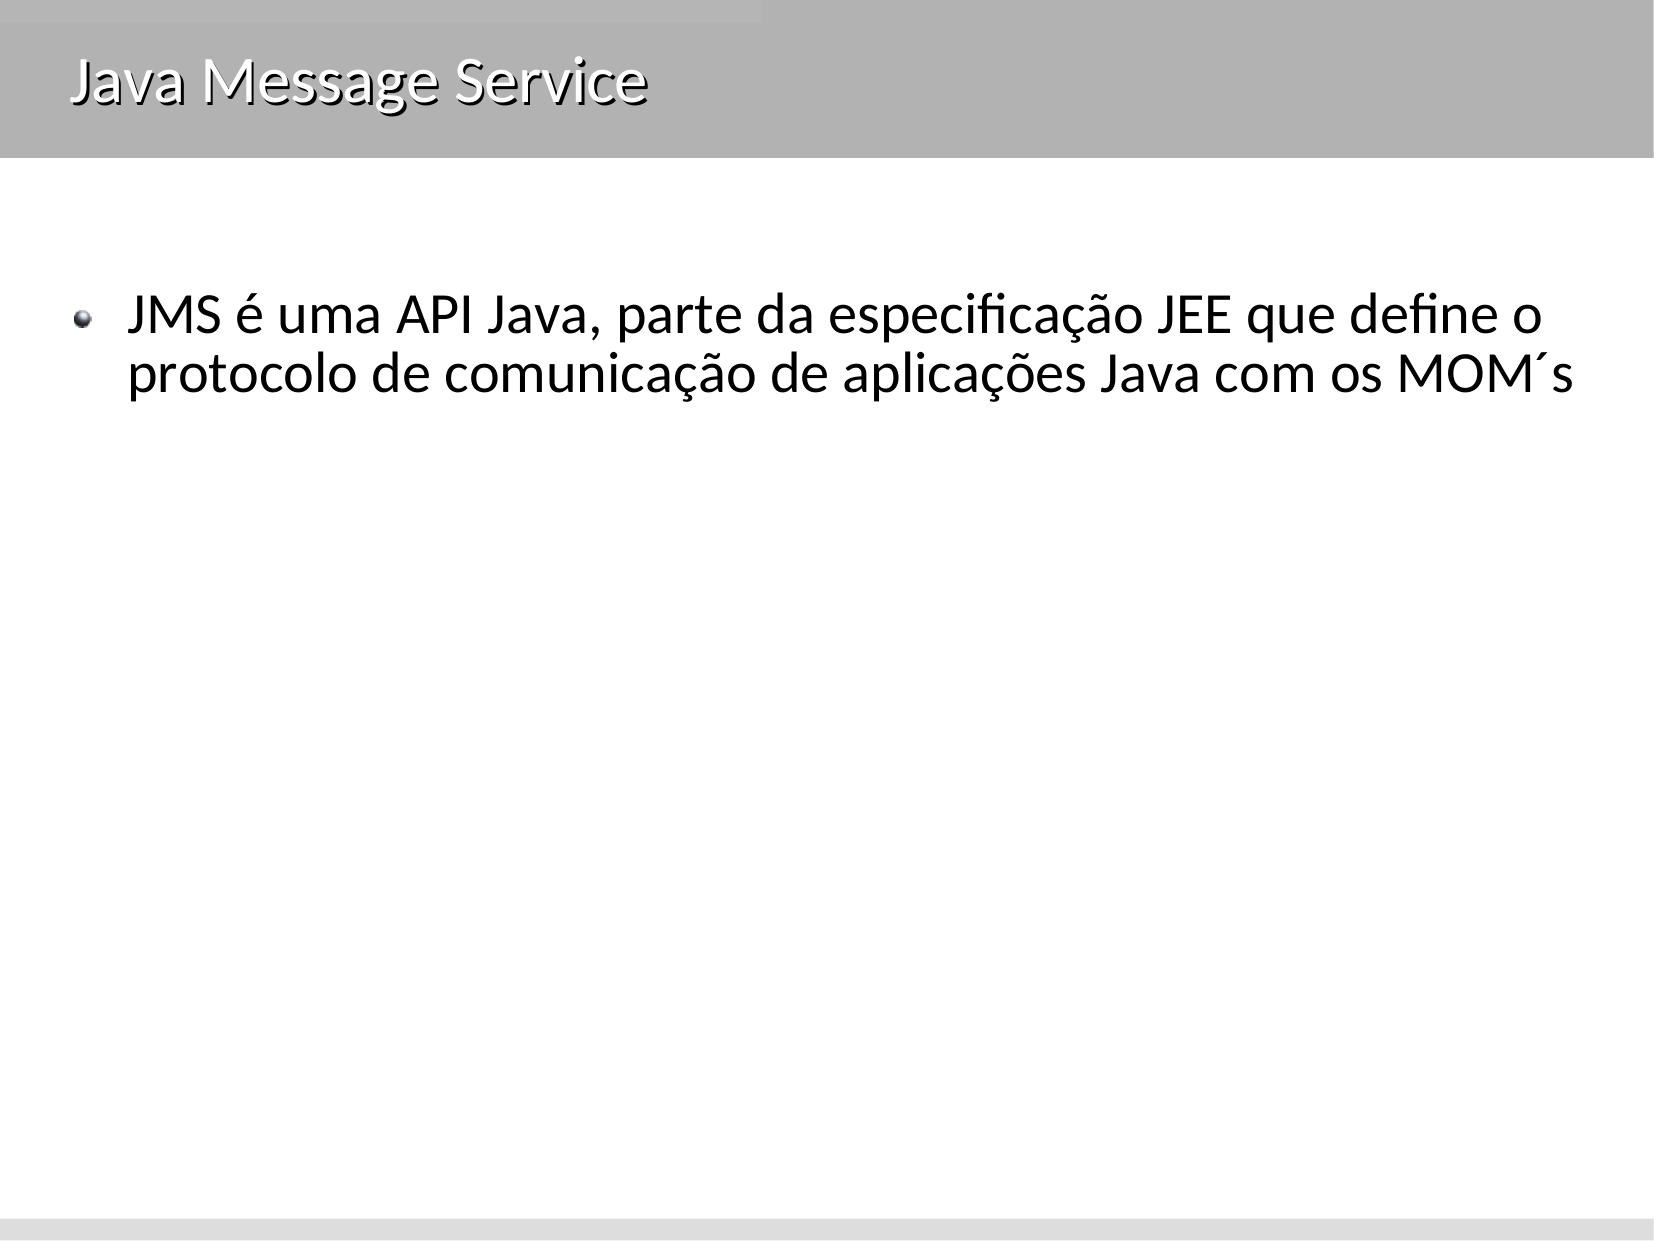

# Java Message Service
JMS é uma API Java, parte da especificação JEE que define o protocolo de comunicação de aplicações Java com os MOM´s